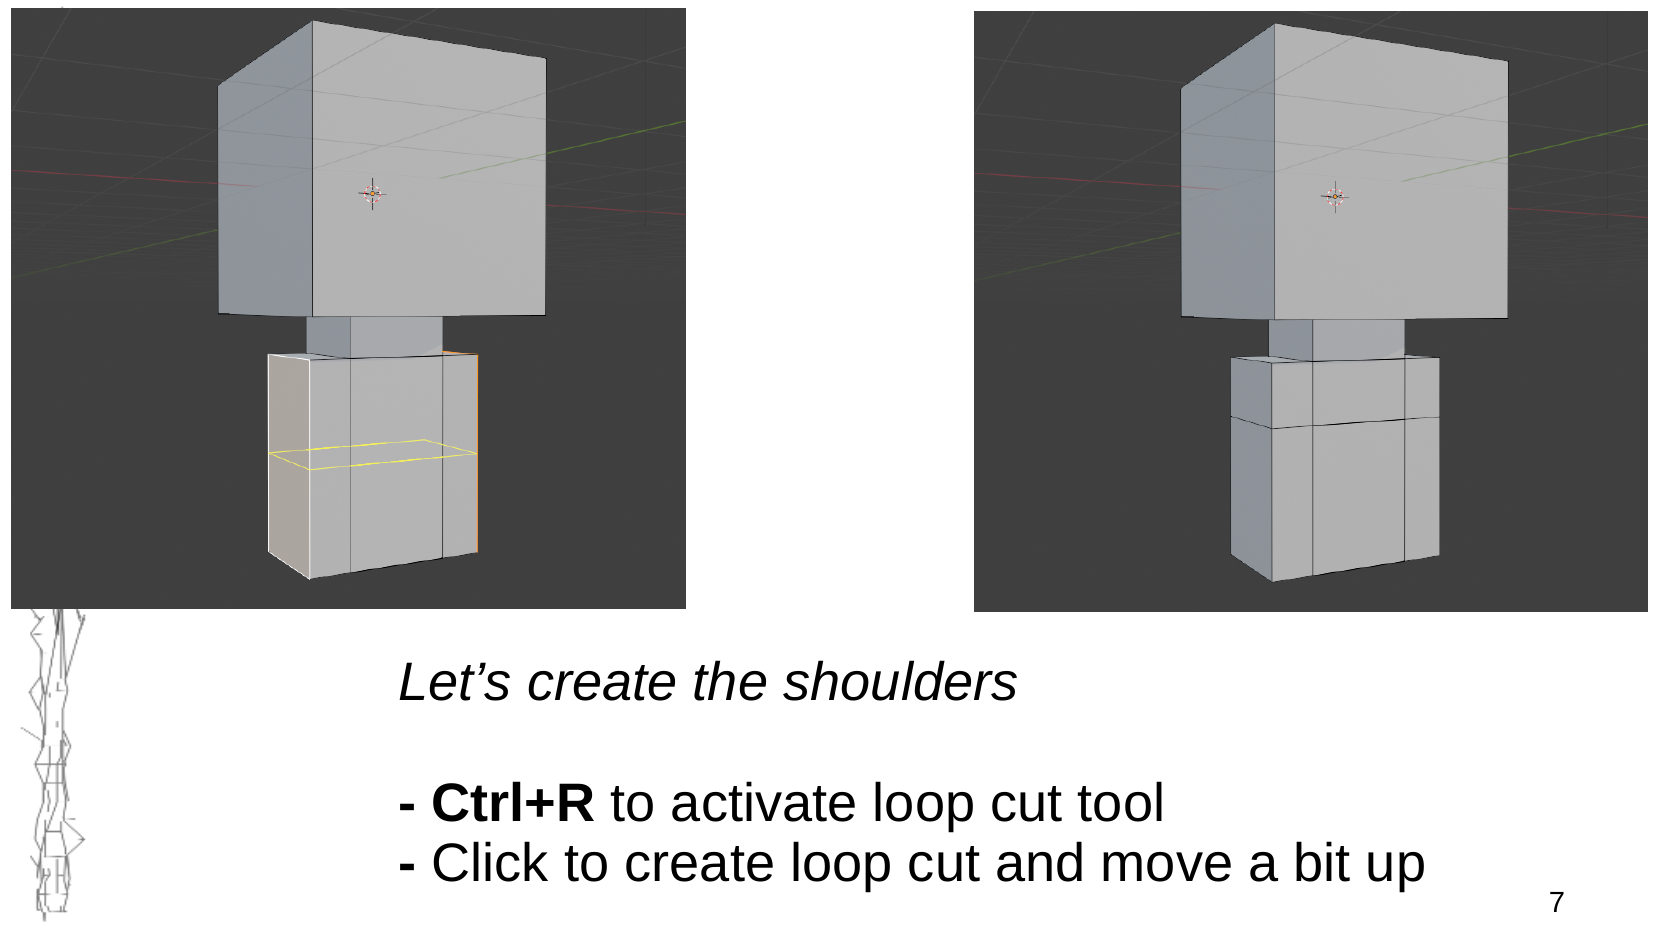

Let’s create the shoulders
- Ctrl+R to activate loop cut tool
- Click to create loop cut and move a bit up
7